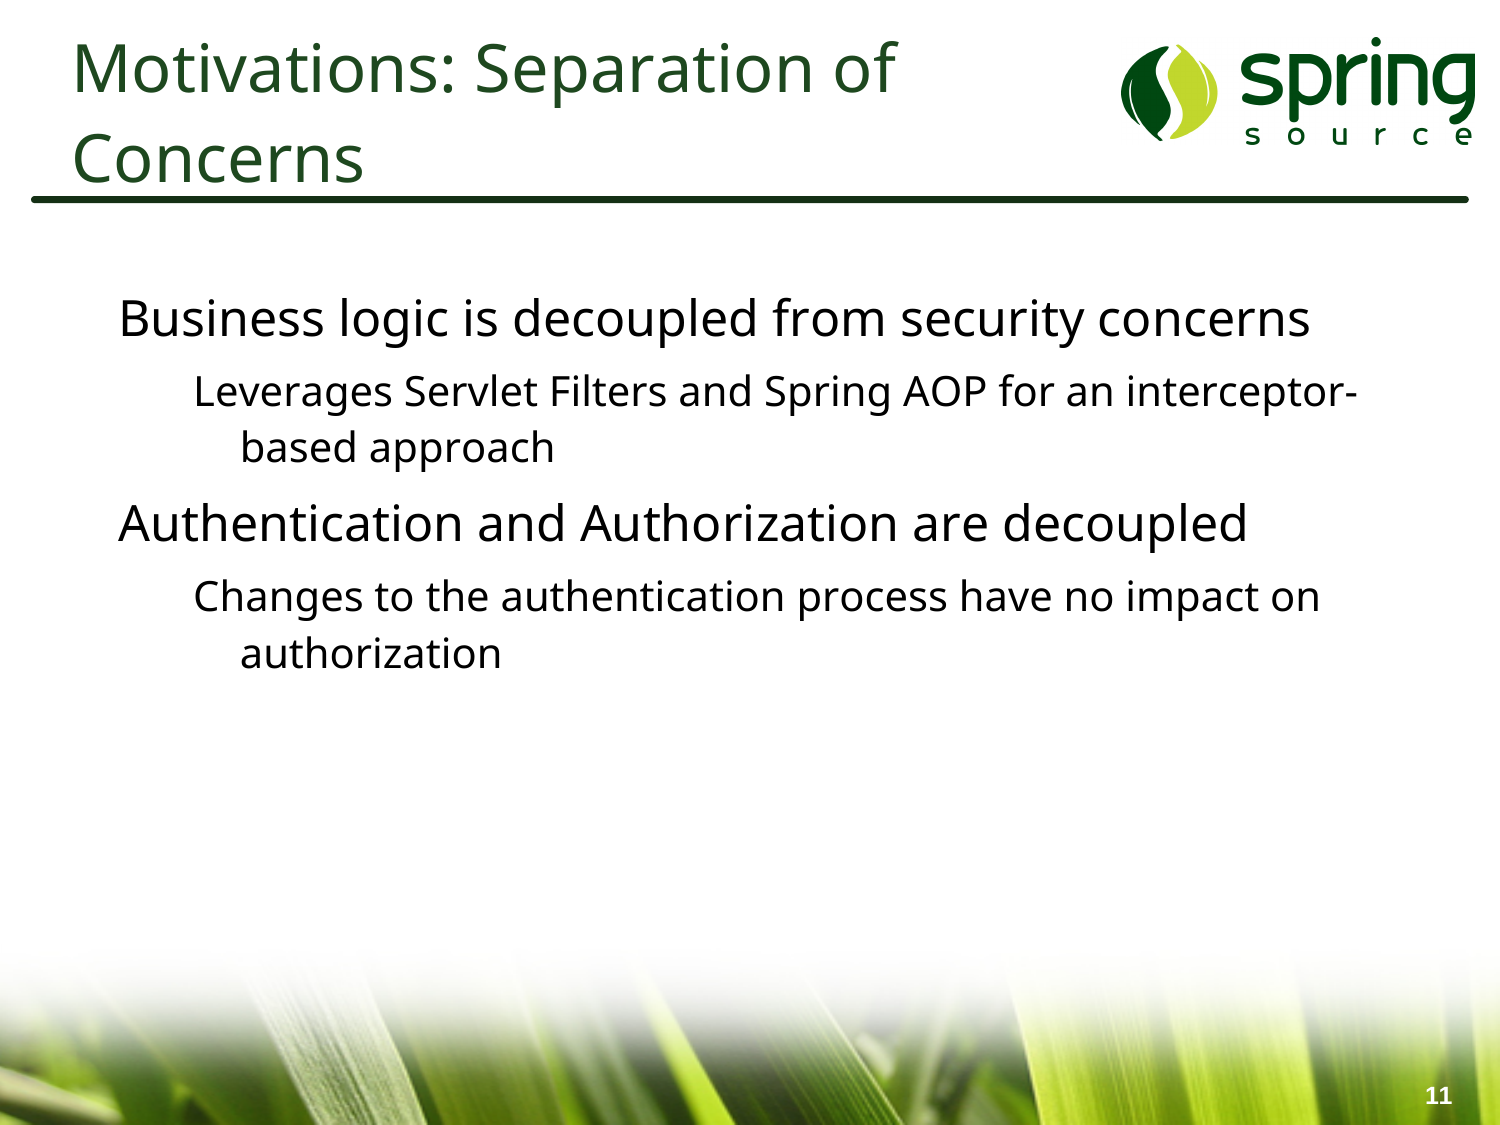

# Motivations: Separation of Concerns
Business logic is decoupled from security concerns
Leverages Servlet Filters and Spring AOP for an interceptor-based approach
Authentication and Authorization are decoupled
Changes to the authentication process have no impact on authorization